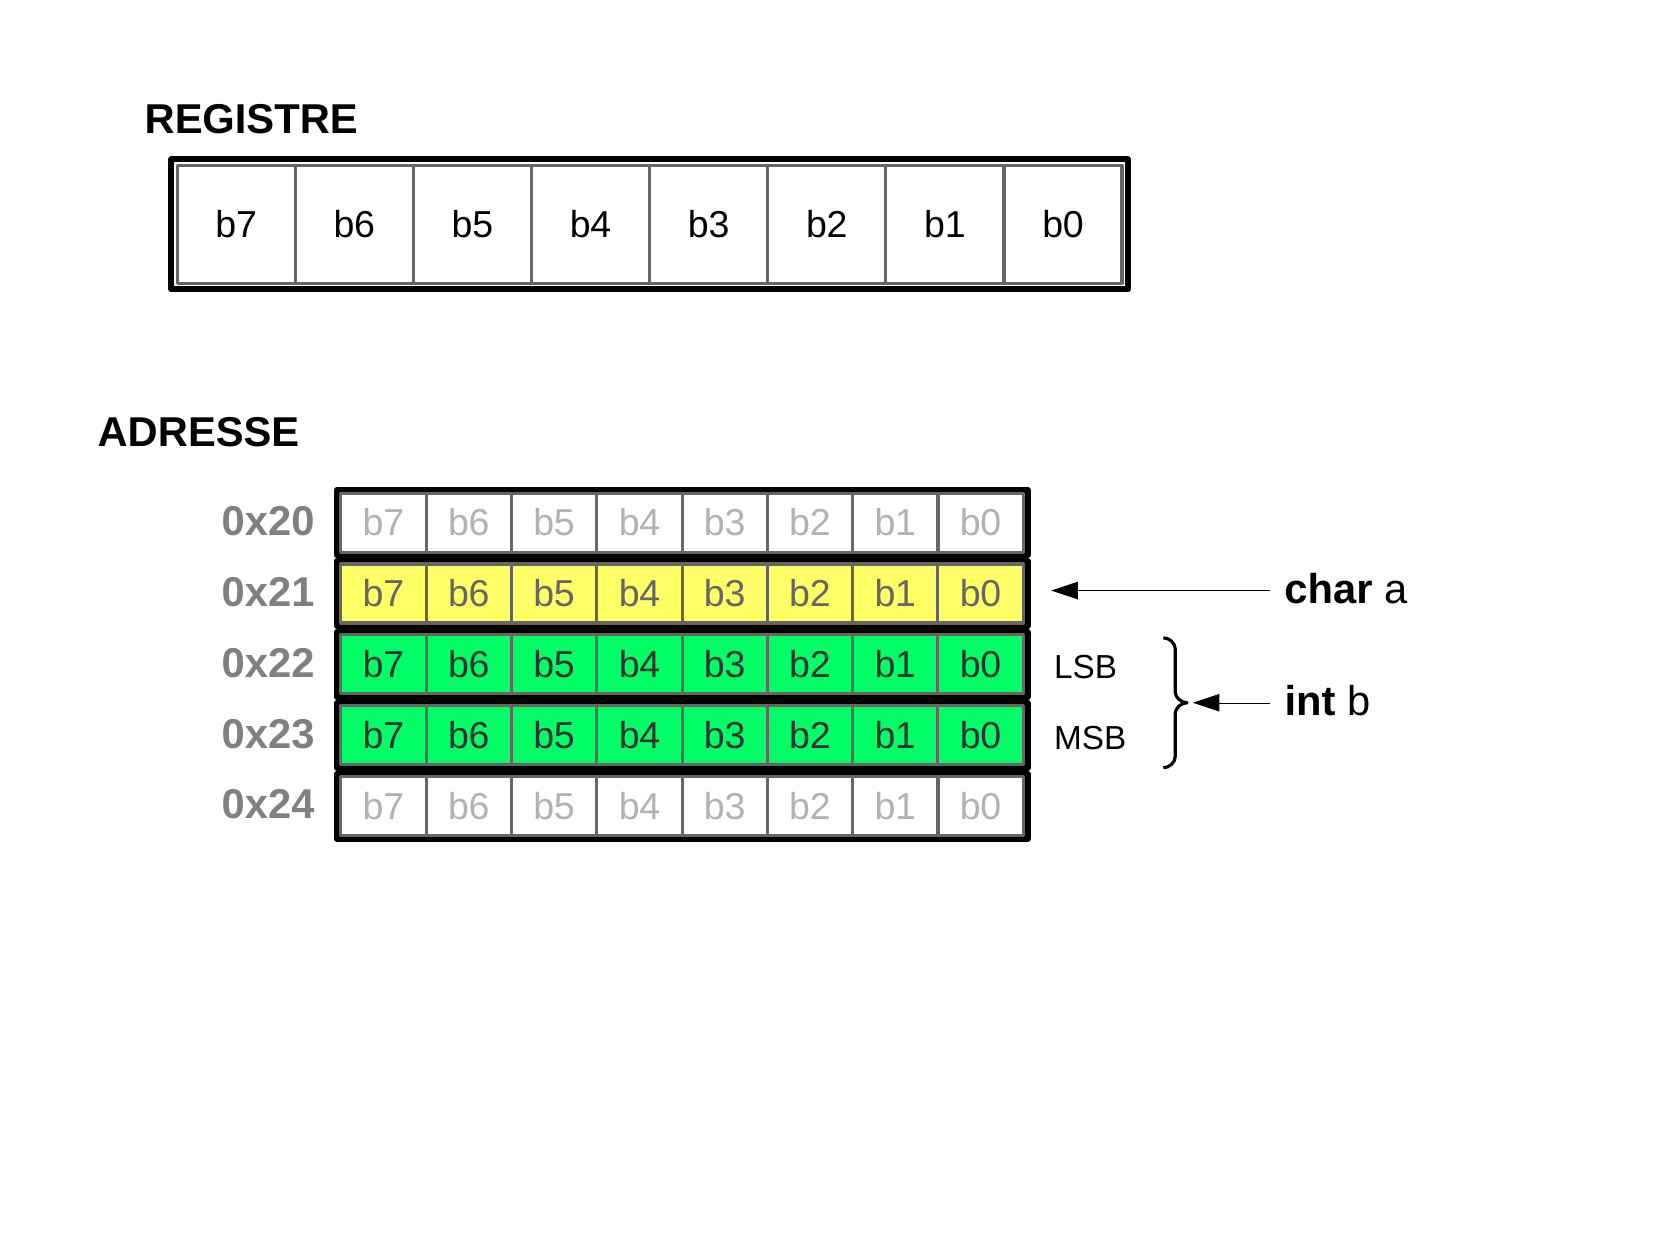

REGISTRE
b7
b6
b5
b4
b3
b2
b1
b0
ADRESSE
0x20
b7
b6
b5
b4
b3
b2
b1
b0
char a
0x21
b7
b6
b5
b4
b3
b2
b1
b0
0x22
b7
b6
b5
b4
b3
b2
b1
b0
LSB
int b
0x23
b7
b6
b5
b4
b3
b2
b1
b0
MSB
0x24
b7
b6
b5
b4
b3
b2
b1
b0